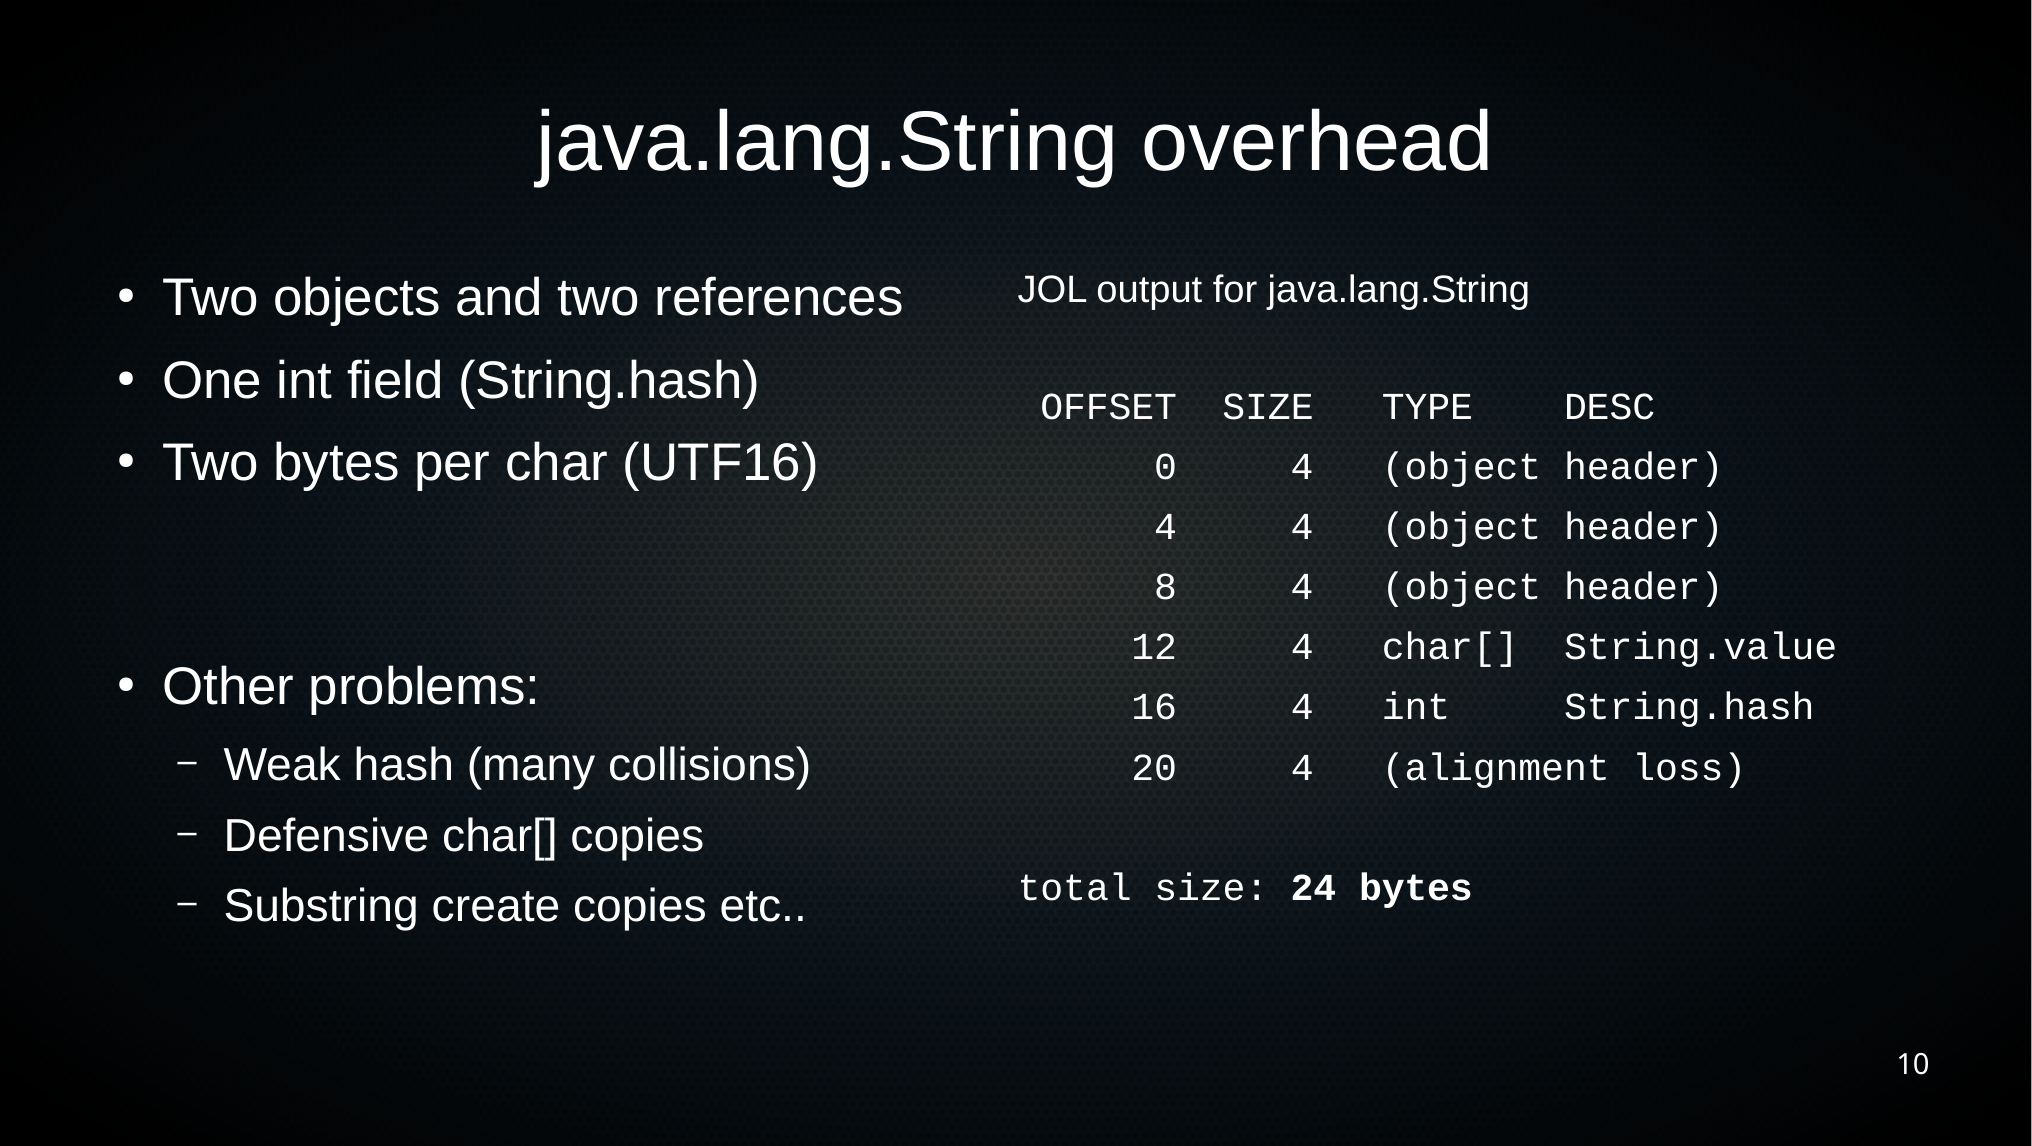

# java.lang.String overhead
Two objects and two references
One int field (String.hash)
Two bytes per char (UTF16)
Other problems:
Weak hash (many collisions)
Defensive char[] copies
Substring create copies etc..
JOL output for java.lang.String
 OFFSET SIZE TYPE DESC
 0 4 (object header)
 4 4 (object header)
 8 4 (object header)
 12 4 char[] String.value
 16 4 int String.hash
 20 4 (alignment loss)
total size: 24 bytes
10